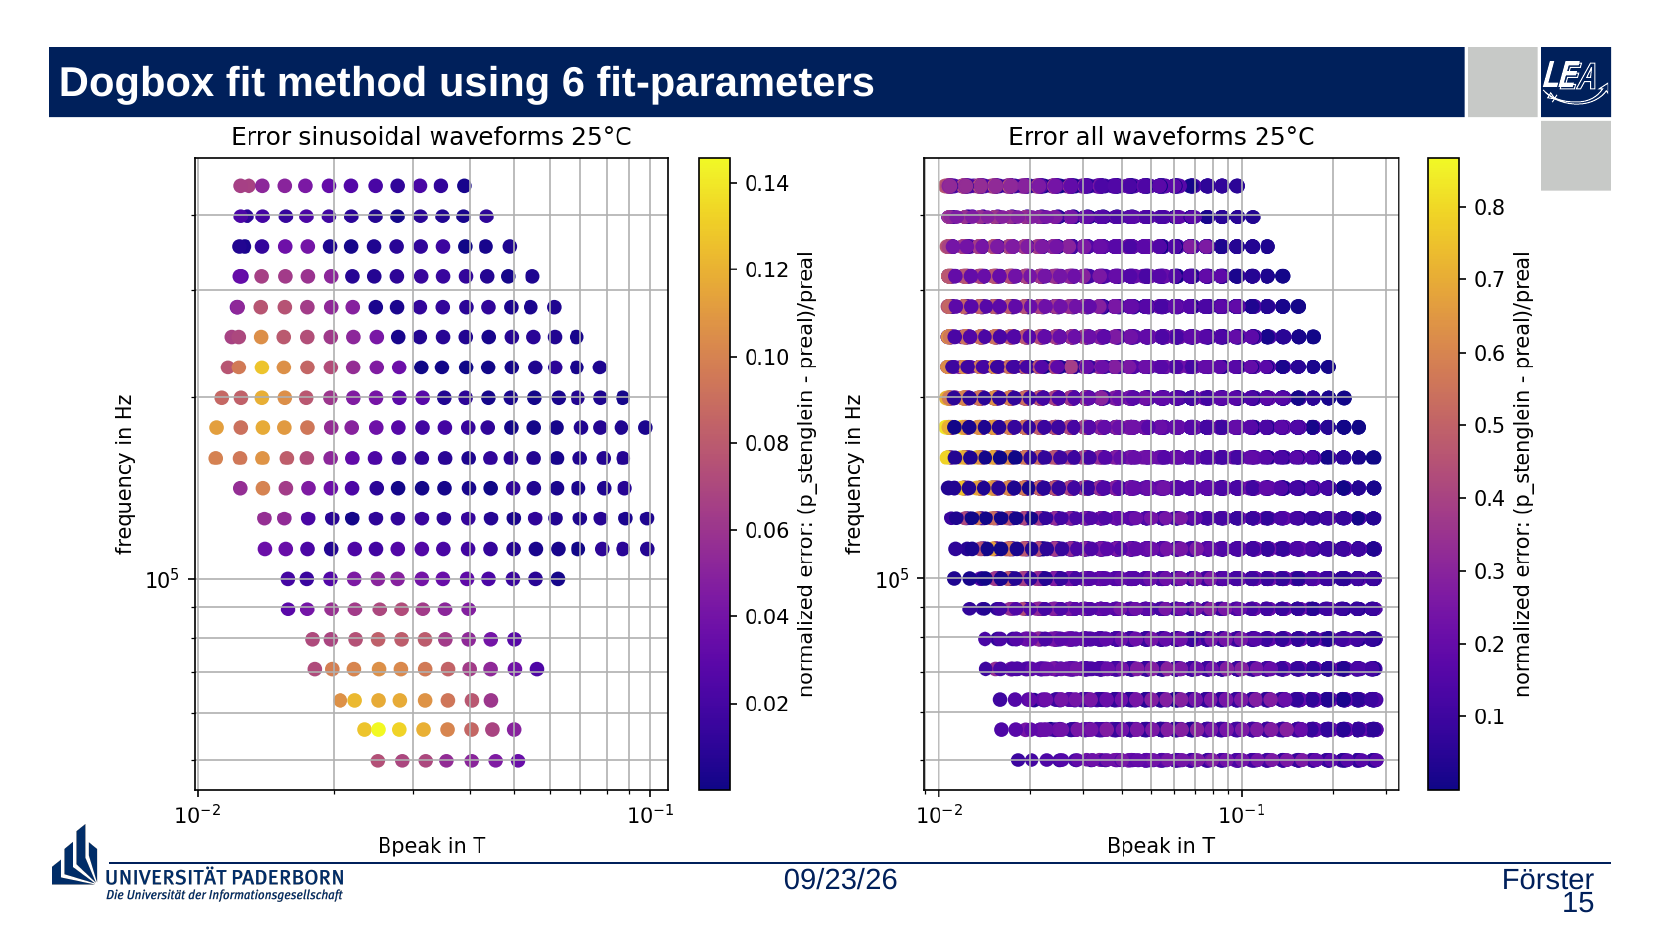

# Dogbox fit method using 6 fit-parameters
Förster
15